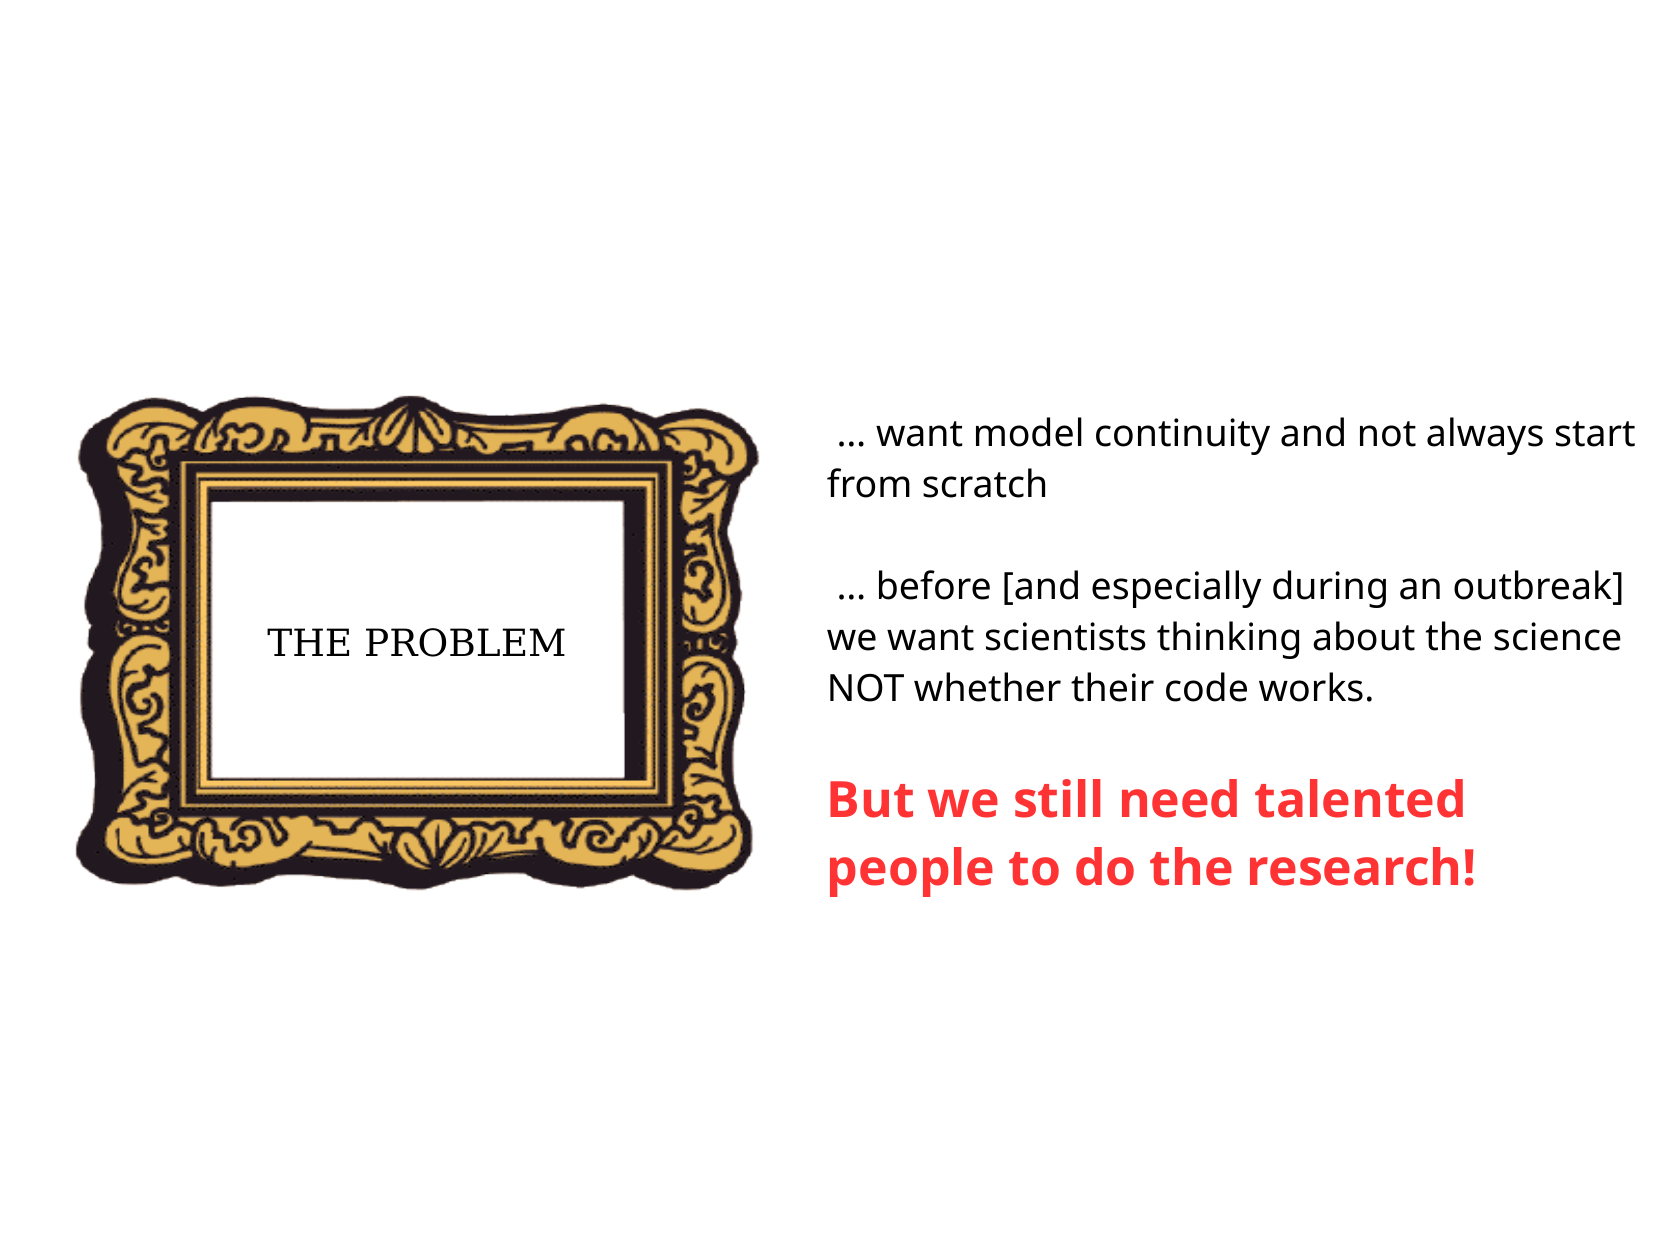

# … want model continuity and not always start from scratch … before [and especially during an outbreak] we want scientists thinking about the science NOT whether their code works. But we still need talented people to do the research!
THE PROBLEM